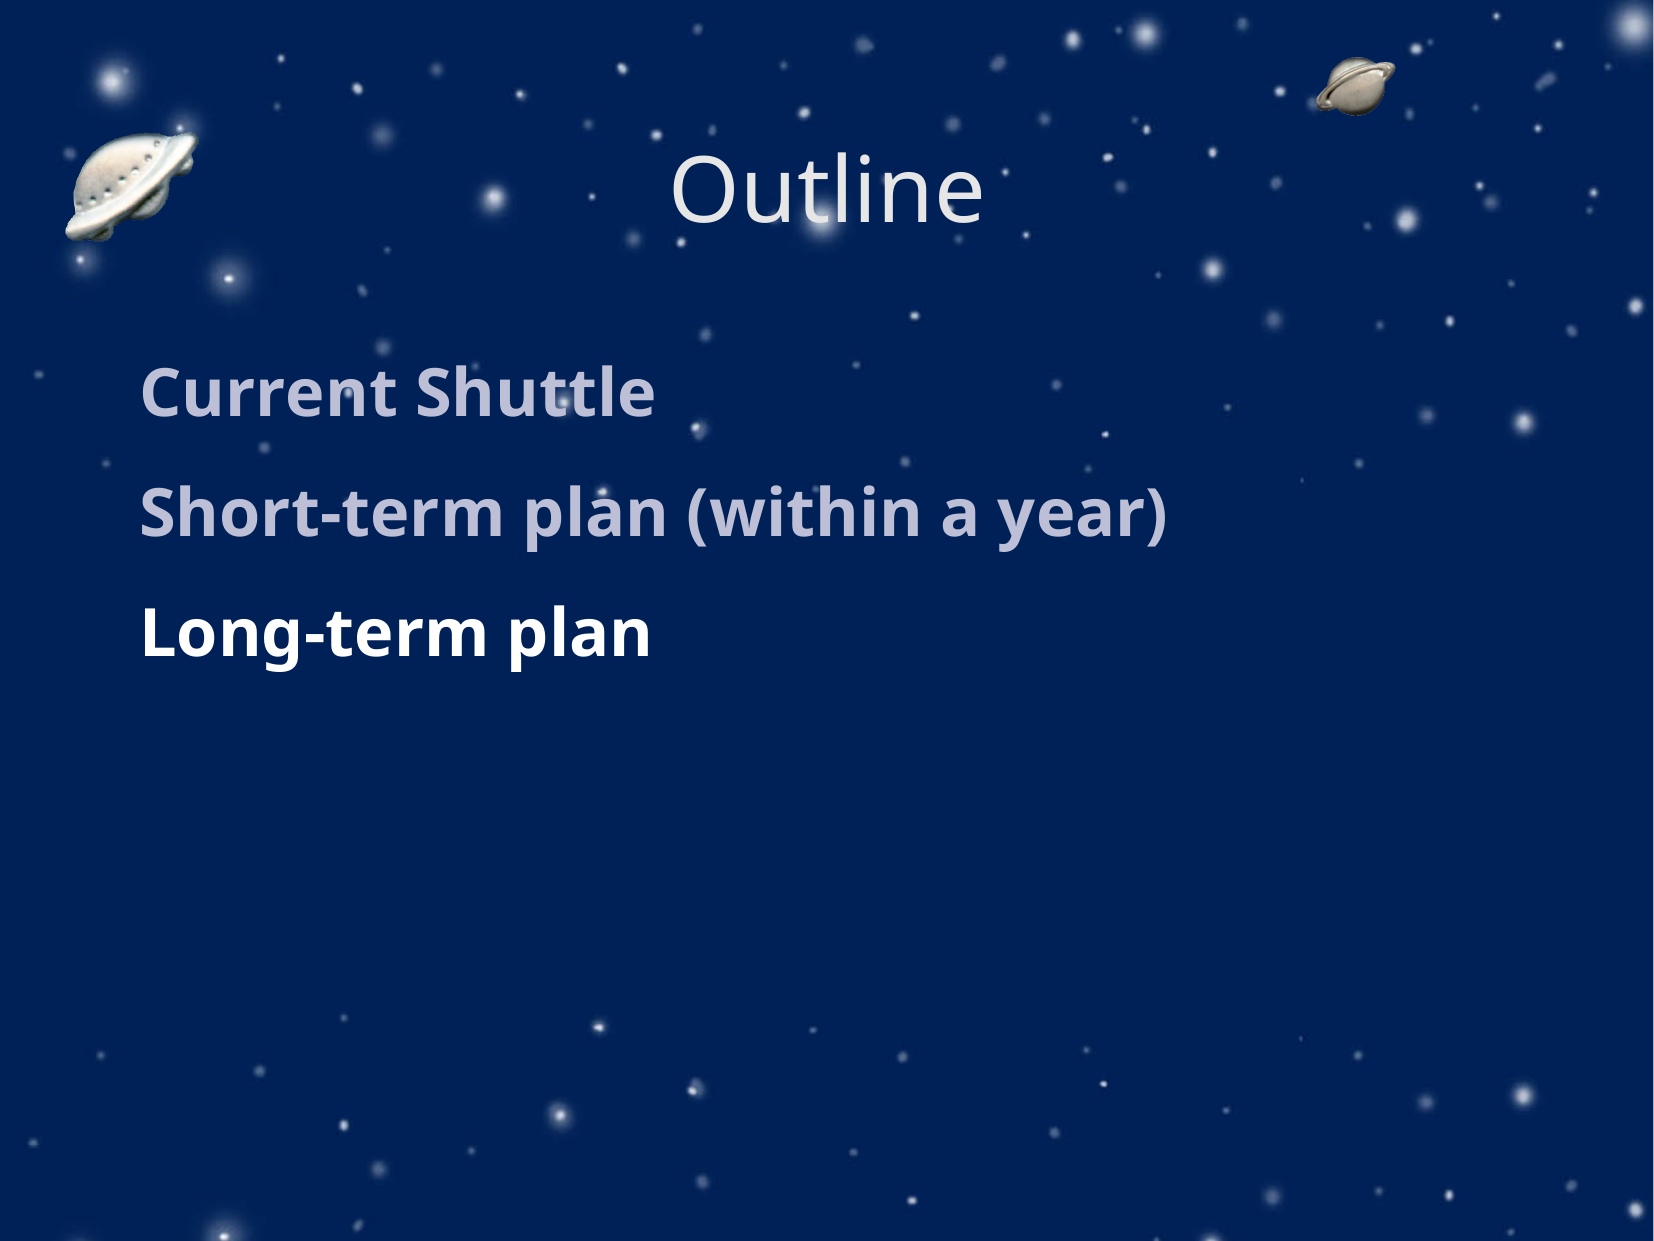

# Outline
Current Shuttle
Short-term plan (within a year)
Long-term plan